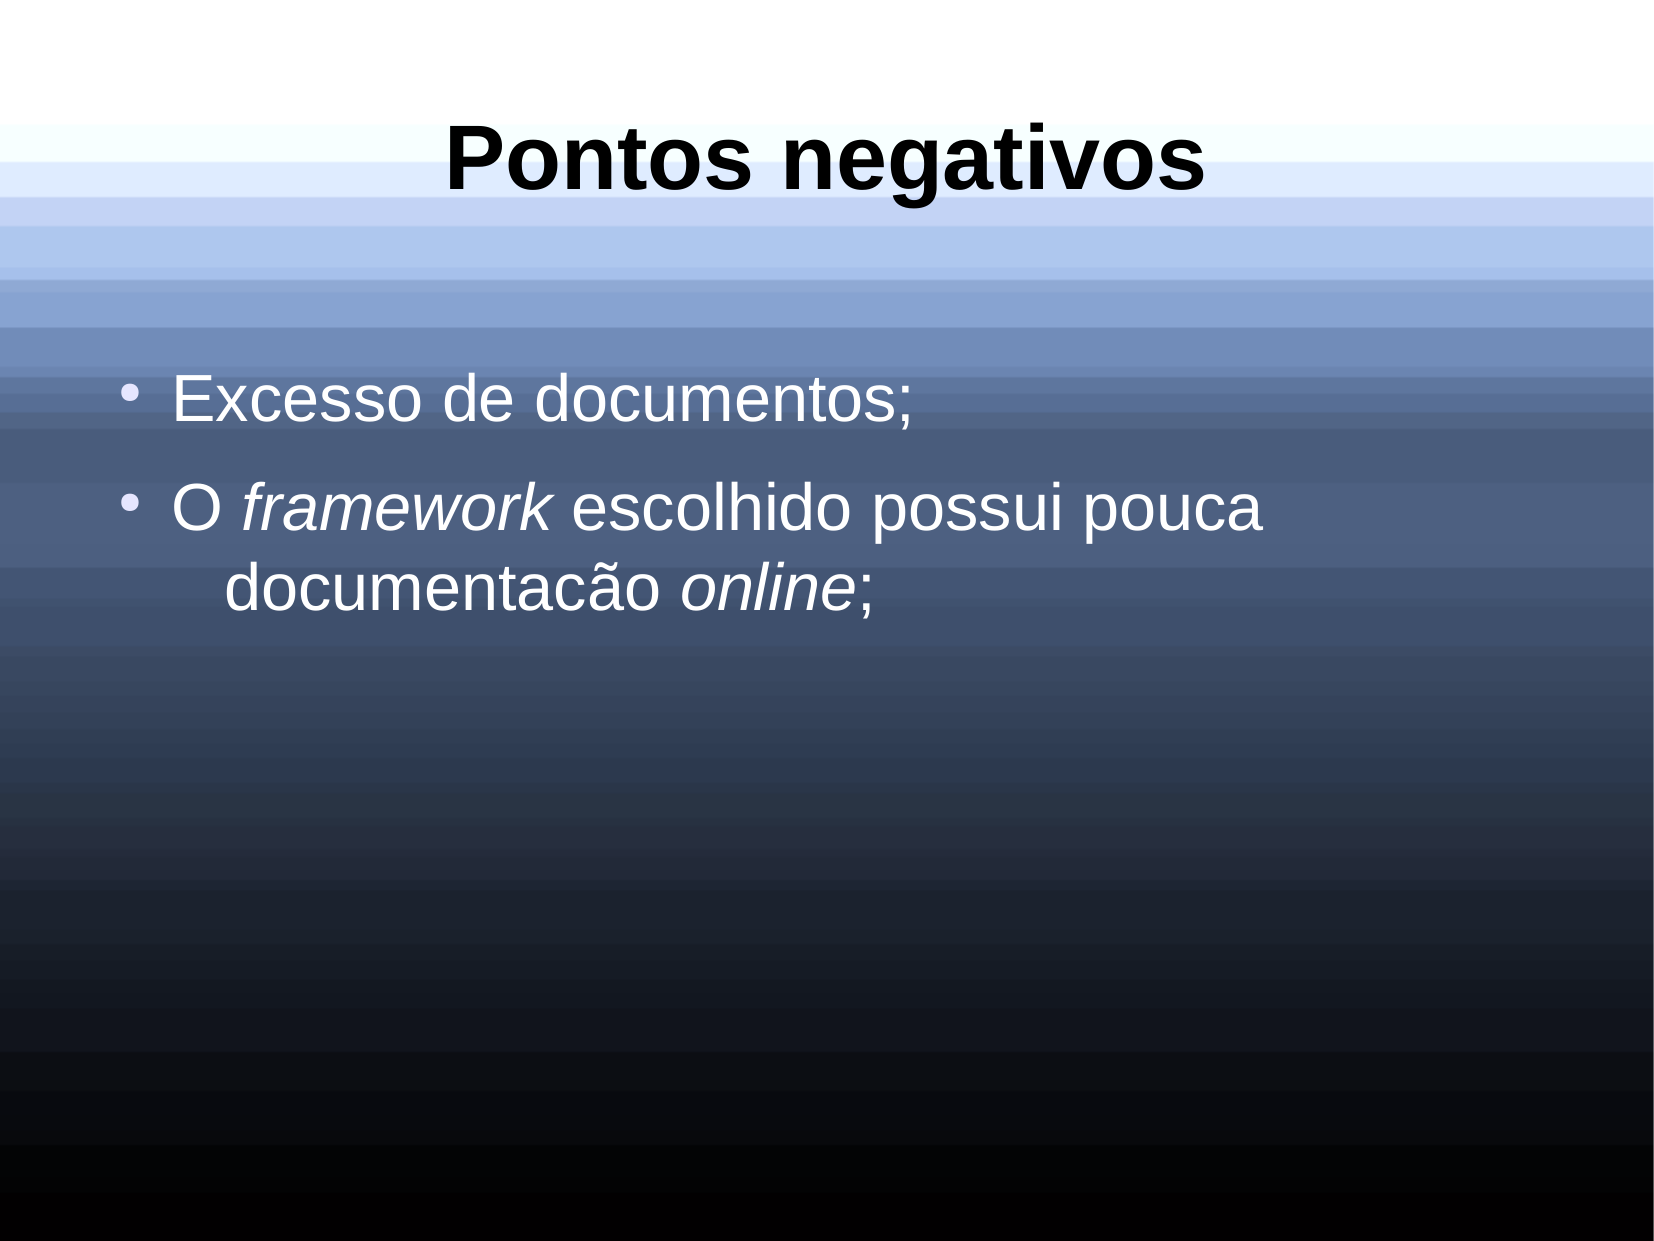

# Pontos negativos
Excesso de documentos;
O framework escolhido possui pouca documentacão online;